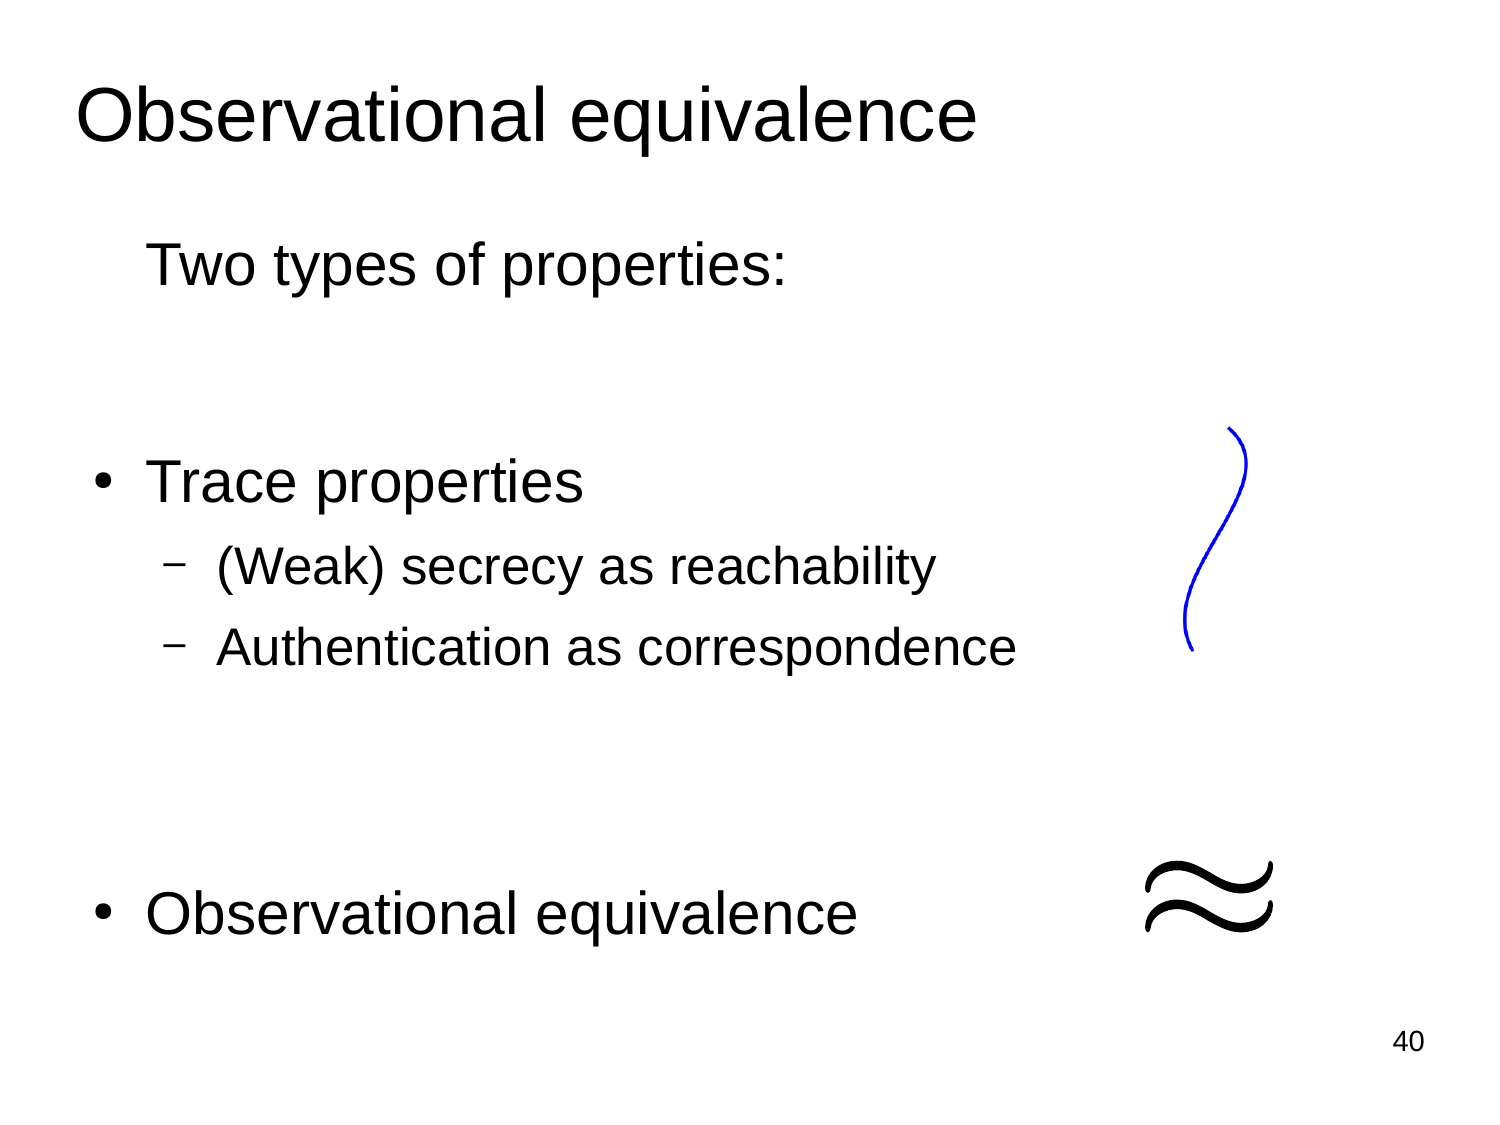

# Observational equivalence
Two types of properties:
Trace properties
(Weak) secrecy as reachability
Authentication as correspondence
Observational equivalence
40